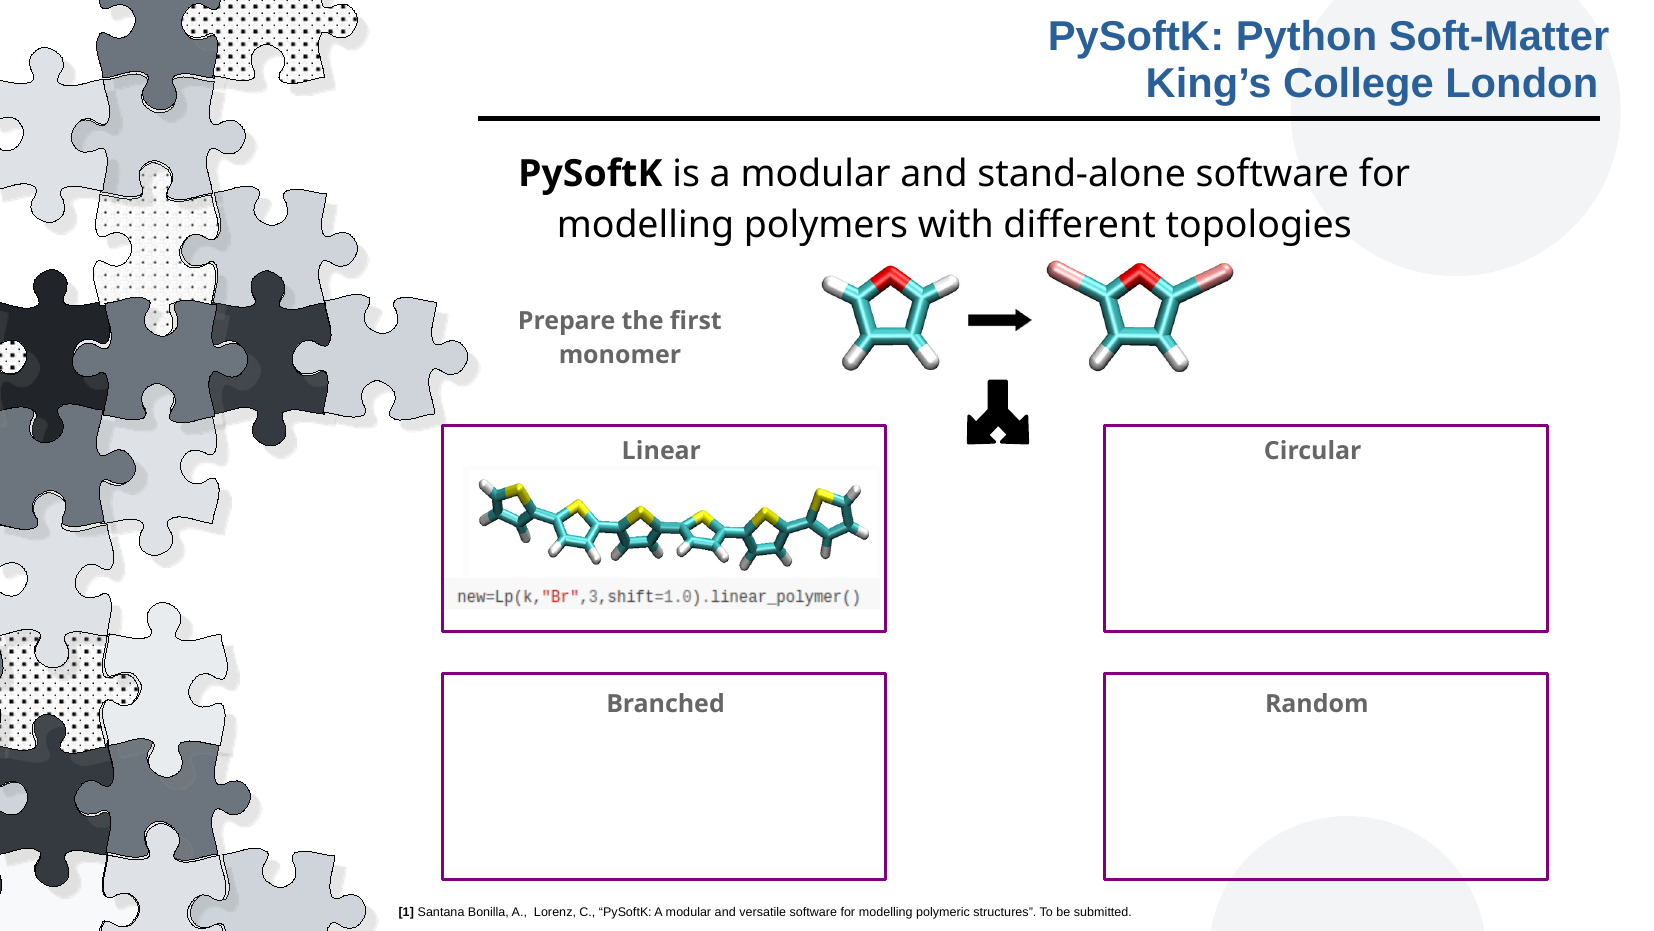

PySoftK: Python Soft-Matter King’s College London
 PySoftK is a modular and stand-alone software for modelling polymers with different topologies
Prepare the first monomer
Linear
Circular
Branched
Random
[1] Santana Bonilla, A., Lorenz, C., “PySoftK: A modular and versatile software for modelling polymeric structures”. To be submitted.